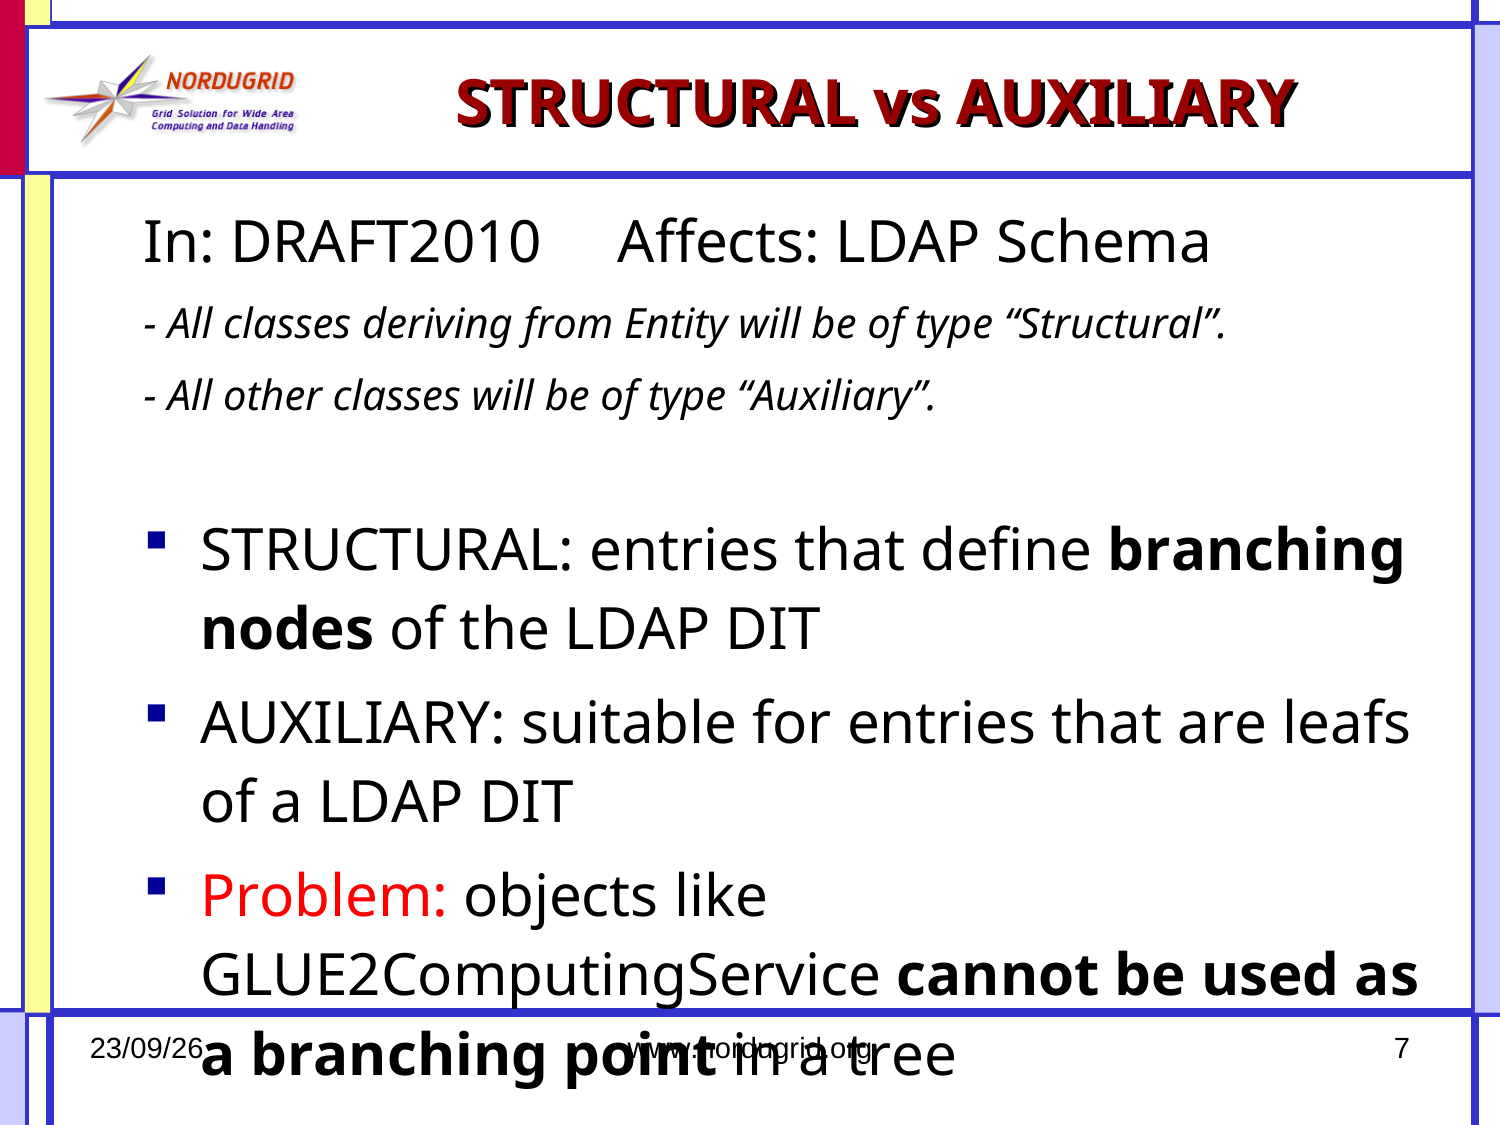

# STRUCTURAL vs AUXILIARY
In: DRAFT2010 Affects: LDAP Schema
- All classes deriving from Entity will be of type “Structural”.
- All other classes will be of type “Auxiliary”.
STRUCTURAL: entries that define branching nodes of the LDAP DIT
AUXILIARY: suitable for entries that are leafs of a LDAP DIT
Problem: objects like GLUE2ComputingService cannot be used as a branching point in a tree
www.nordugrid.org
7